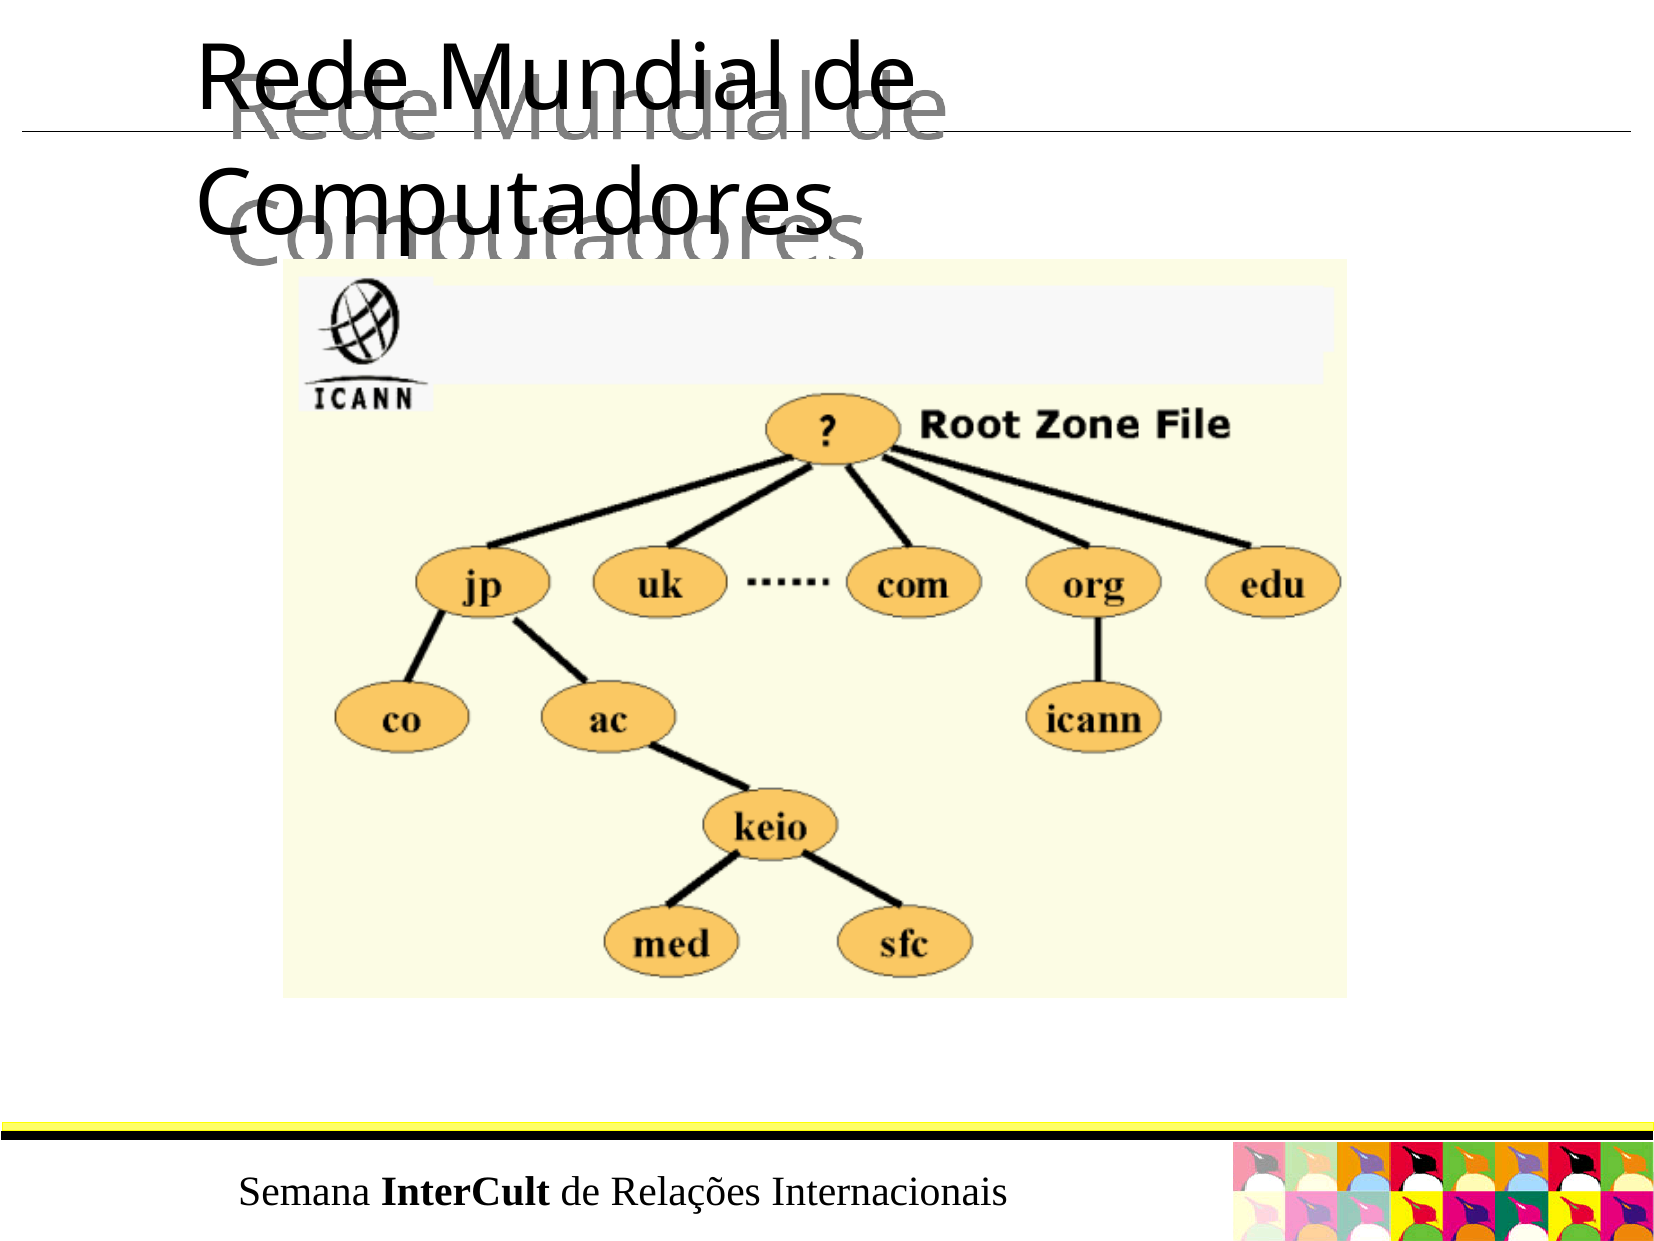

Rede Mundial de Computadores
Semana InterCult de Relações Internacionais